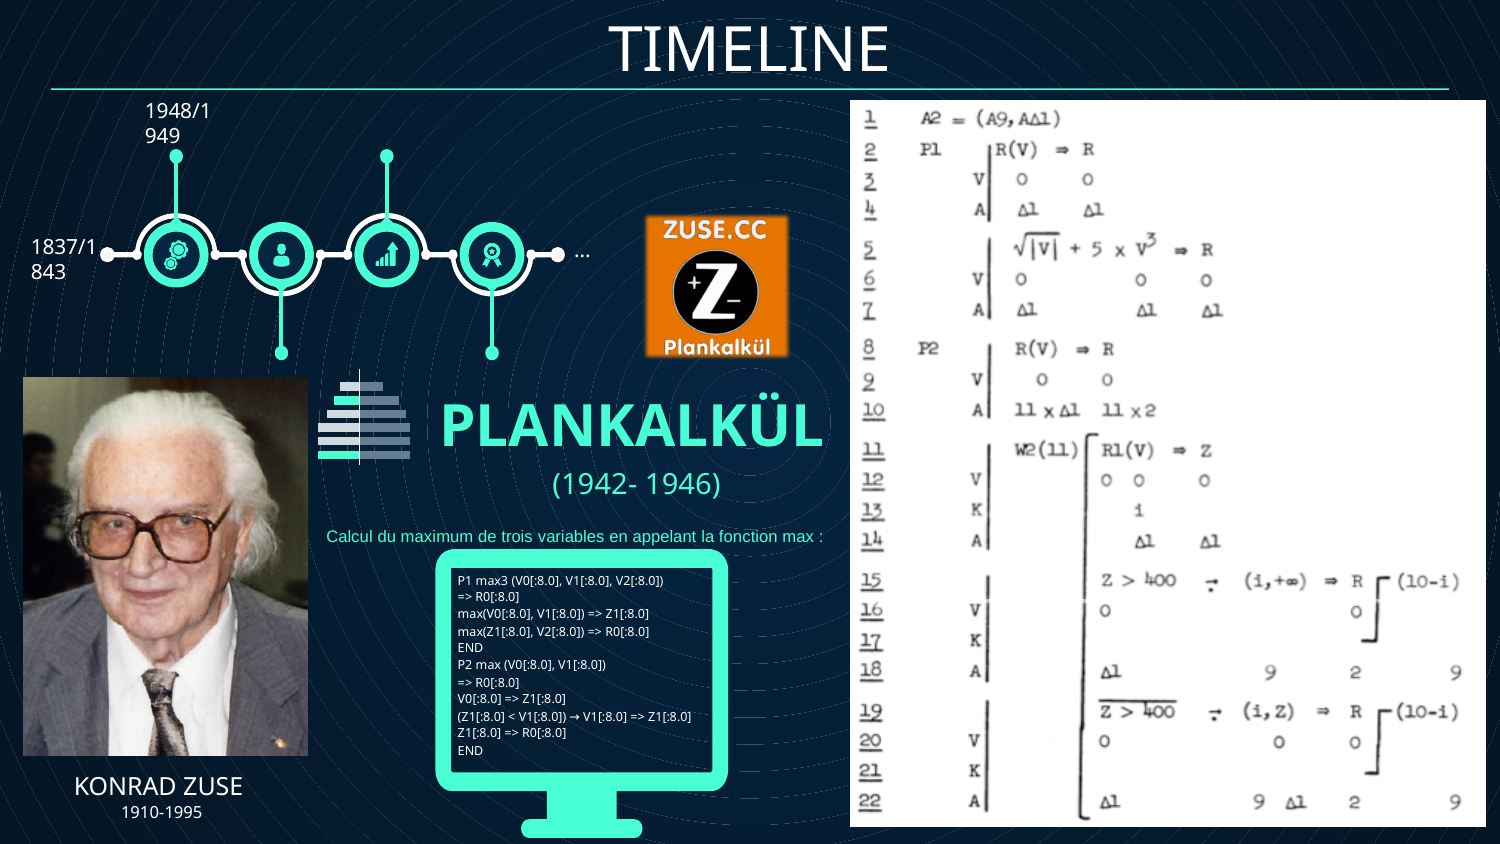

# TIMELINE
1948/1949
1837/1843
...
PLANKALKÜL
(1942- 1946)
Calcul du maximum de trois variables en appelant la fonction max :
P1 max3 (V0[:8.0], V1[:8.0], V2[:8.0])
=> R0[:8.0]
max(V0[:8.0], V1[:8.0]) => Z1[:8.0]
max(Z1[:8.0], V2[:8.0]) => R0[:8.0]
END
P2 max (V0[:8.0], V1[:8.0])
=> R0[:8.0]
V0[:8.0] => Z1[:8.0]
(Z1[:8.0] < V1[:8.0]) → V1[:8.0] => Z1[:8.0]
Z1[:8.0] => R0[:8.0]
END
KONRAD ZUSE
1910-1995